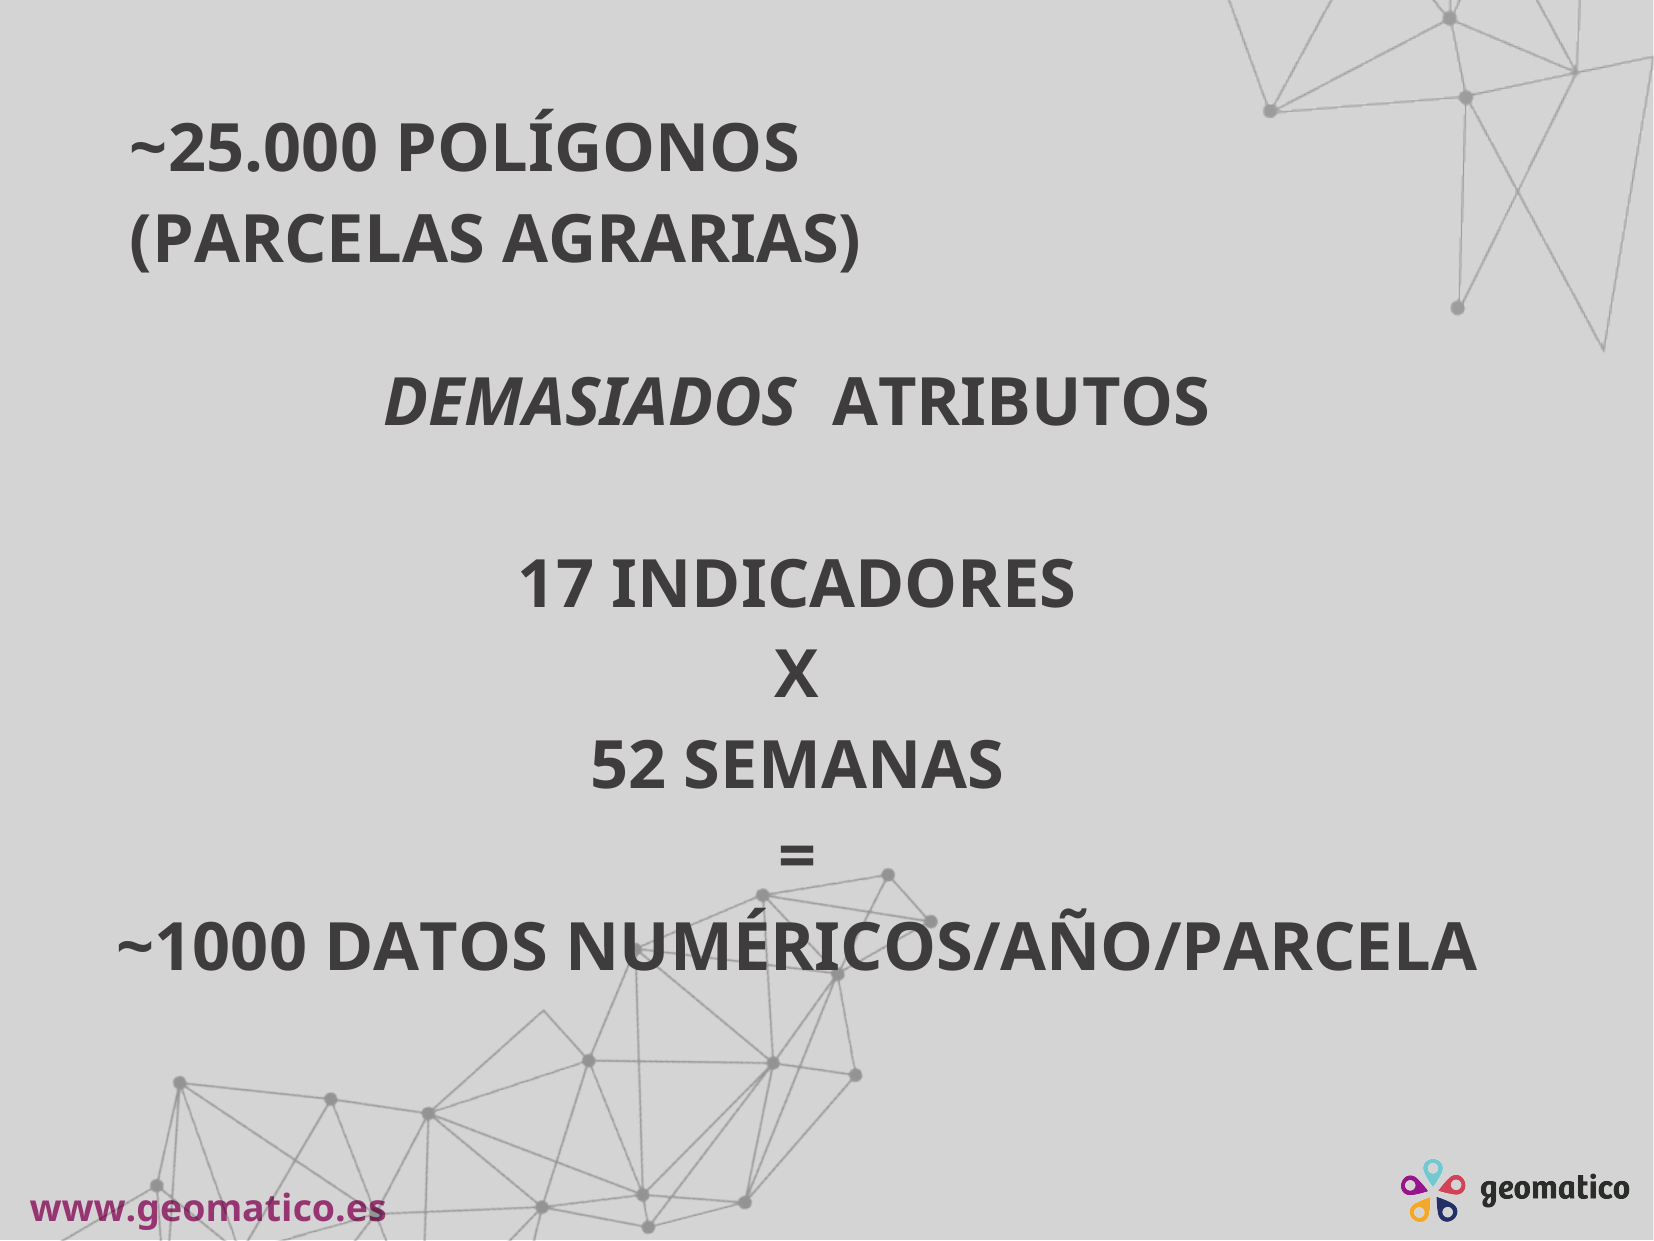

~25.000 polígonos
(parcelas agrarias)
demasiados atributos
17 indicadores
x
52 semanas
=
~1000 datos numéricos/año/parcela